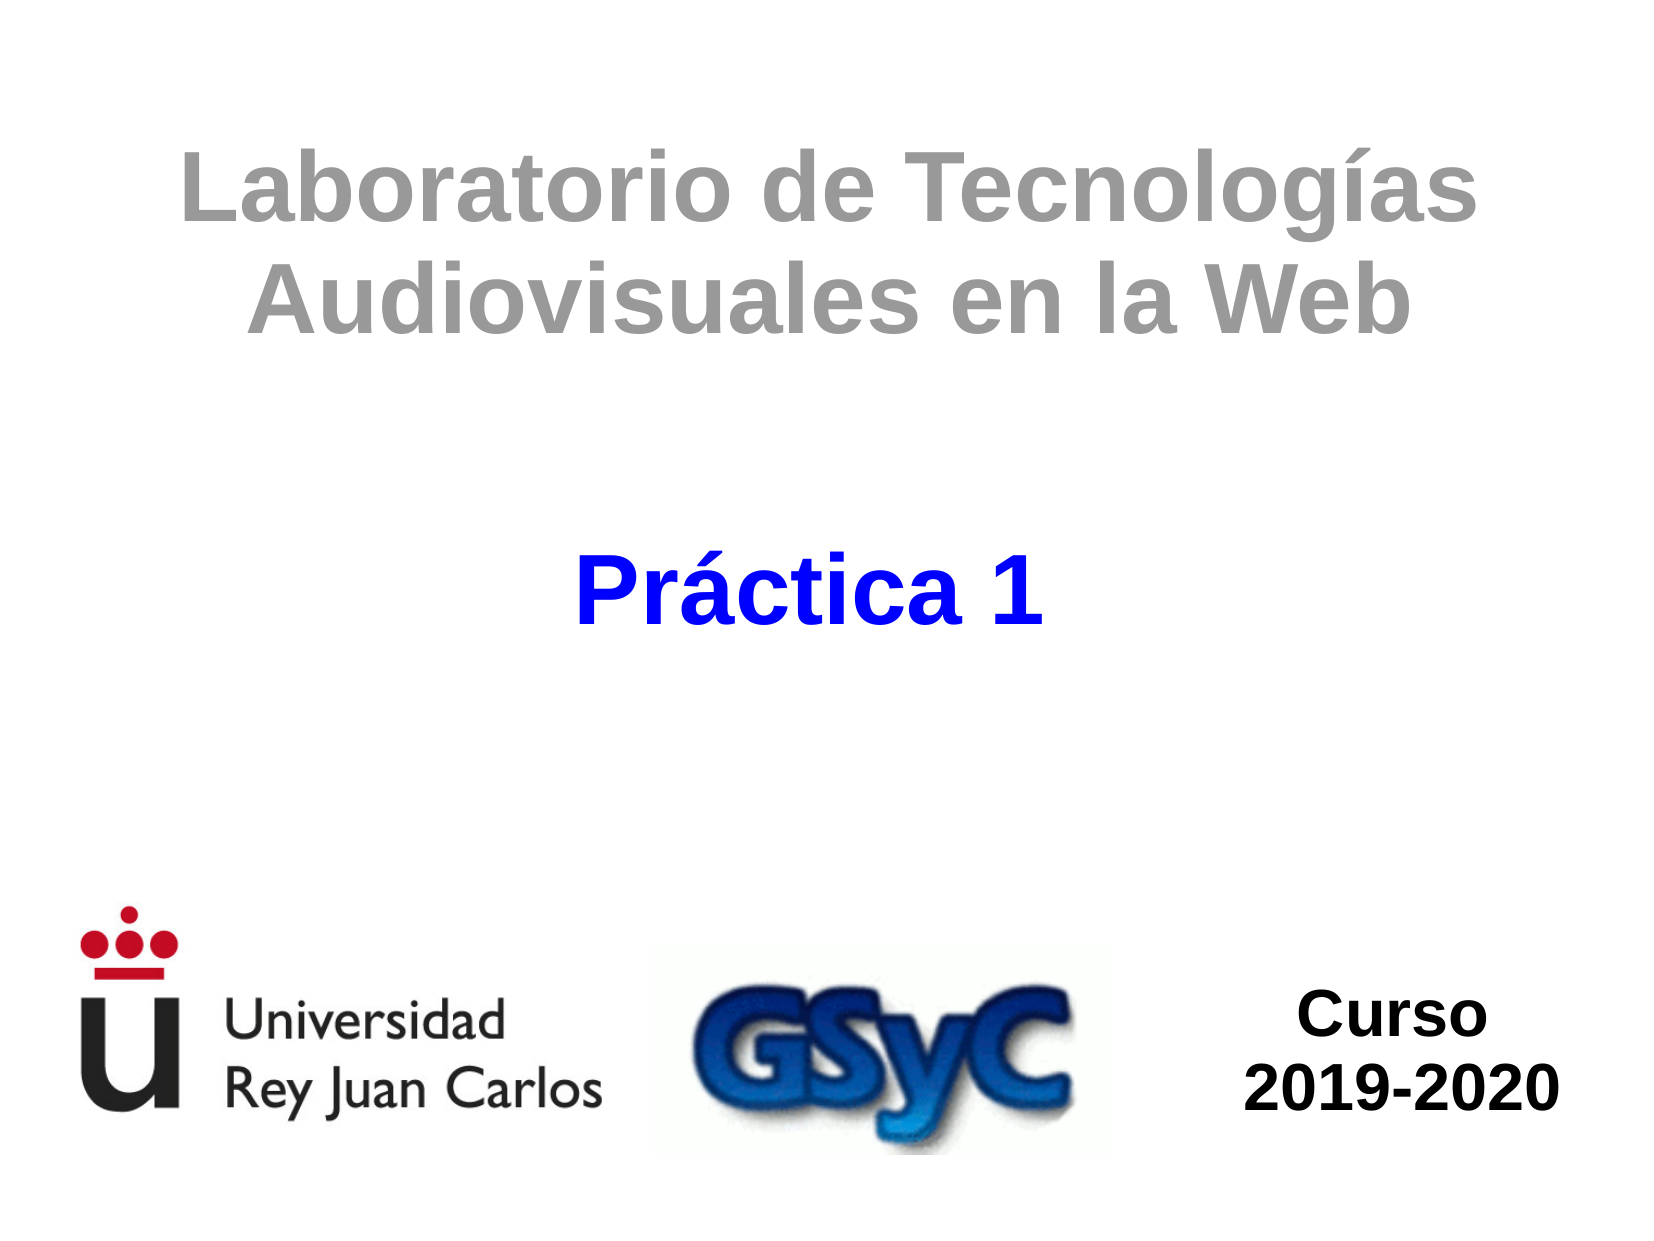

Laboratorio de Tecnologías Audiovisuales en la Web
# Práctica 1
Curso
2019-2020